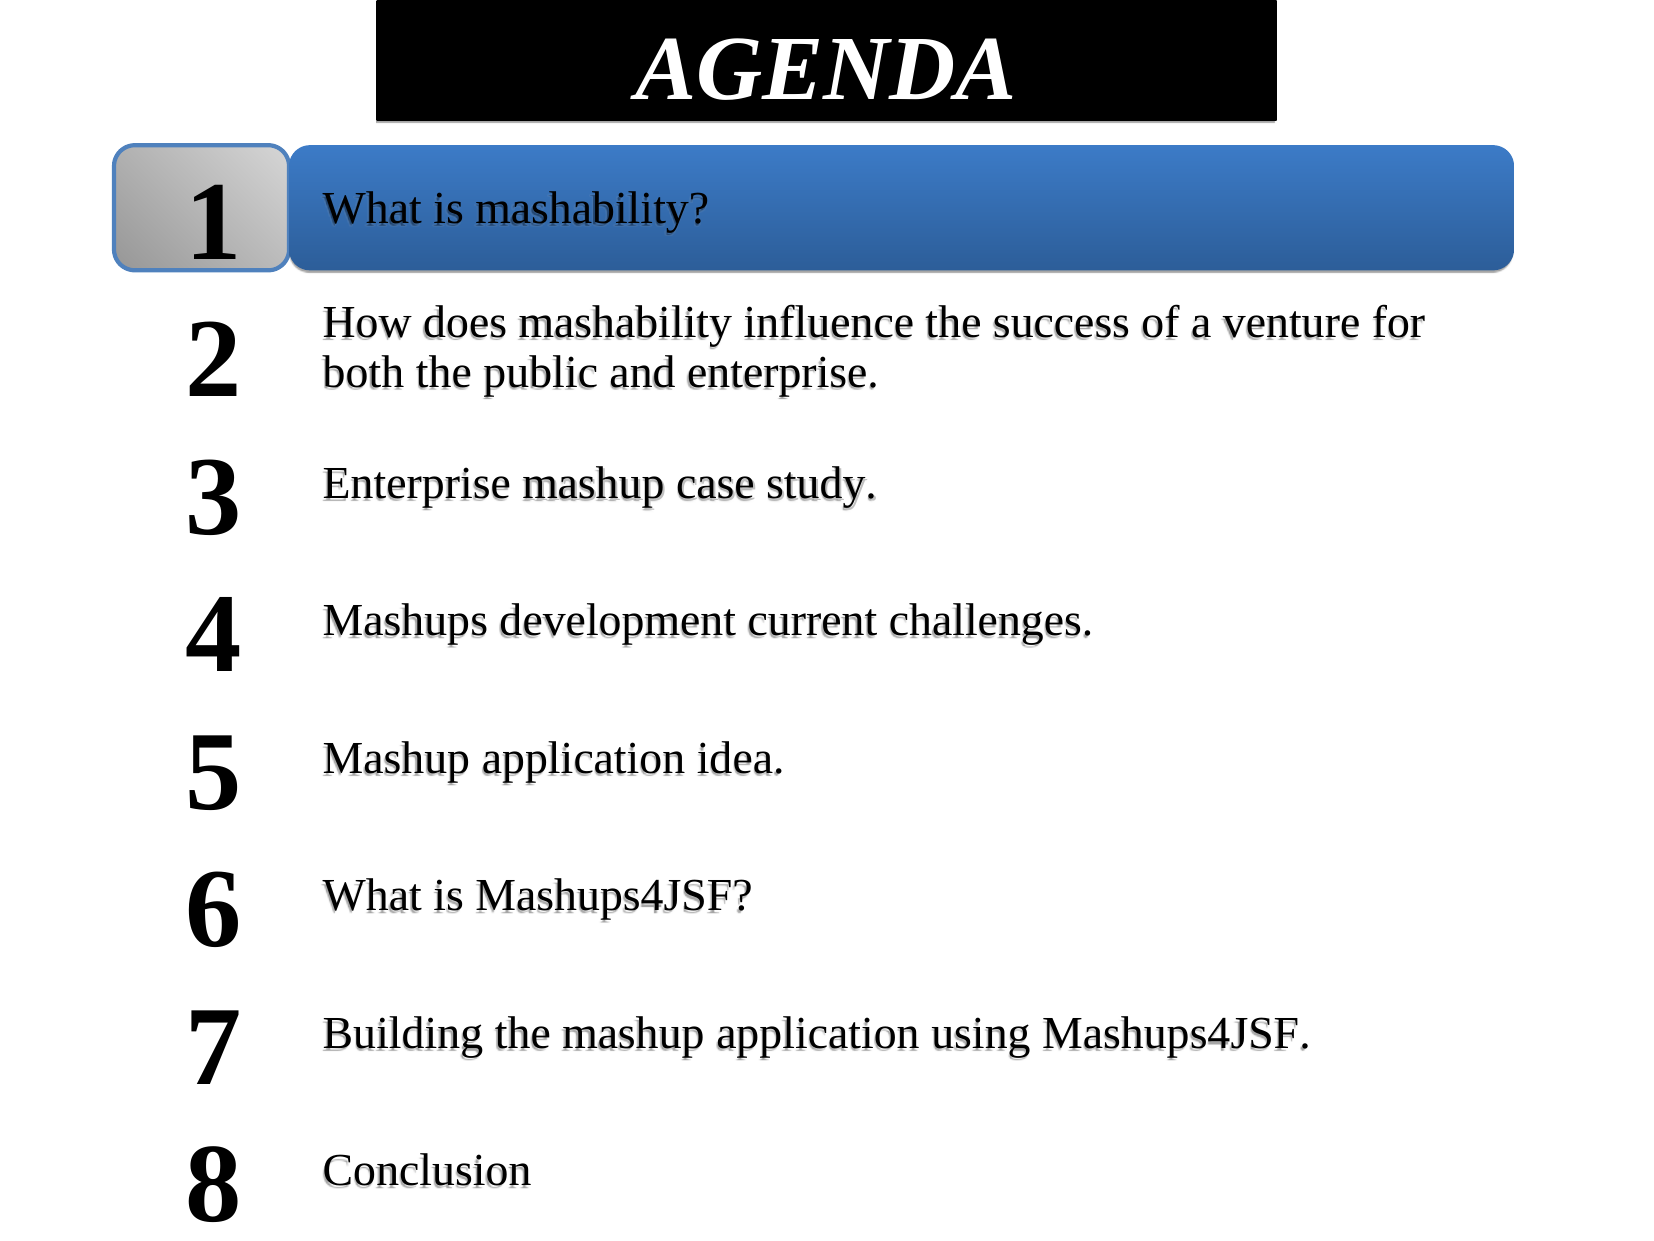

AGENDA
1
What is mashability?
2
How does mashability influence the success of a venture for both the public and enterprise.
3
Enterprise mashup case study.
4
Mashups development current challenges.
5
Mashup application idea.
6
What is Mashups4JSF?
7
Building the mashup application using Mashups4JSF.
8
Conclusion